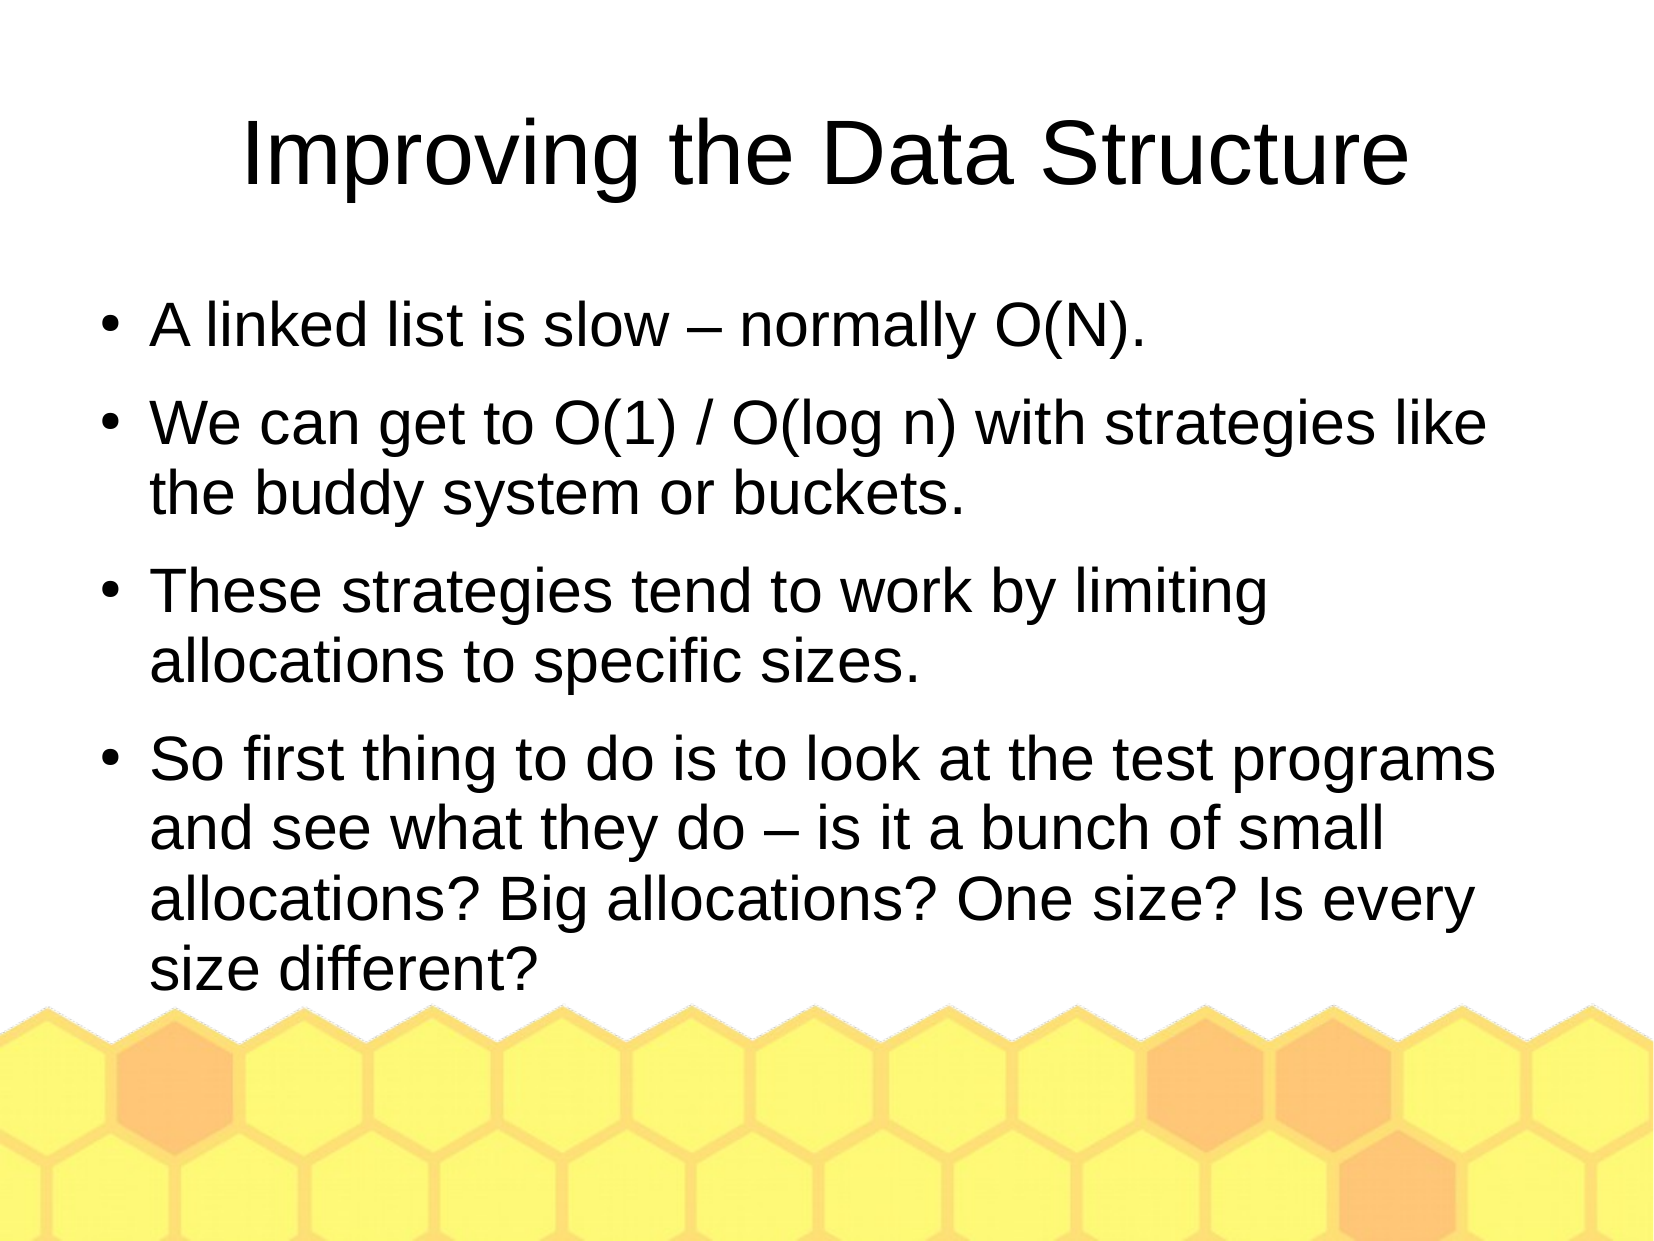

# Improving the Data Structure
A linked list is slow – normally O(N).
We can get to O(1) / O(log n) with strategies like the buddy system or buckets.
These strategies tend to work by limiting allocations to specific sizes.
So first thing to do is to look at the test programs and see what they do – is it a bunch of small allocations? Big allocations? One size? Is every size different?